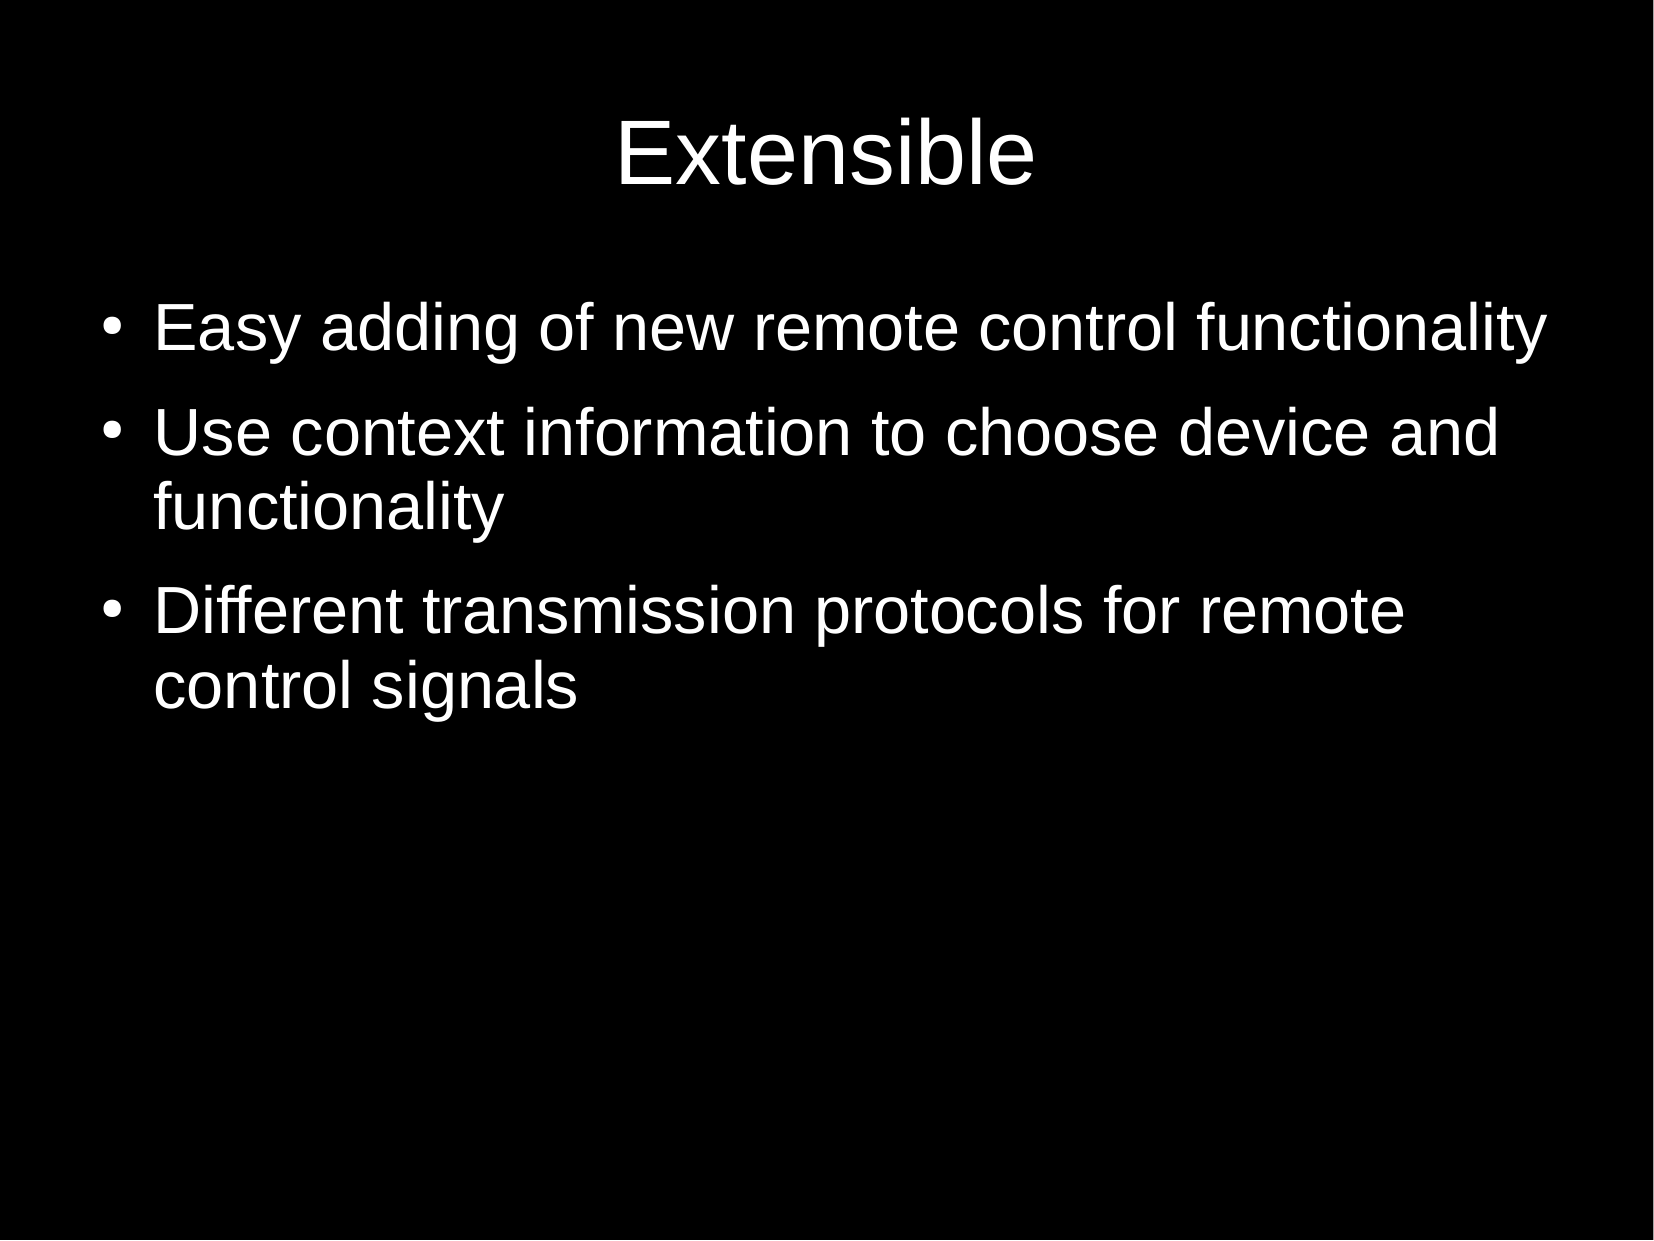

# Extensible
Easy adding of new remote control functionality
Use context information to choose device and functionality
Different transmission protocols for remote control signals